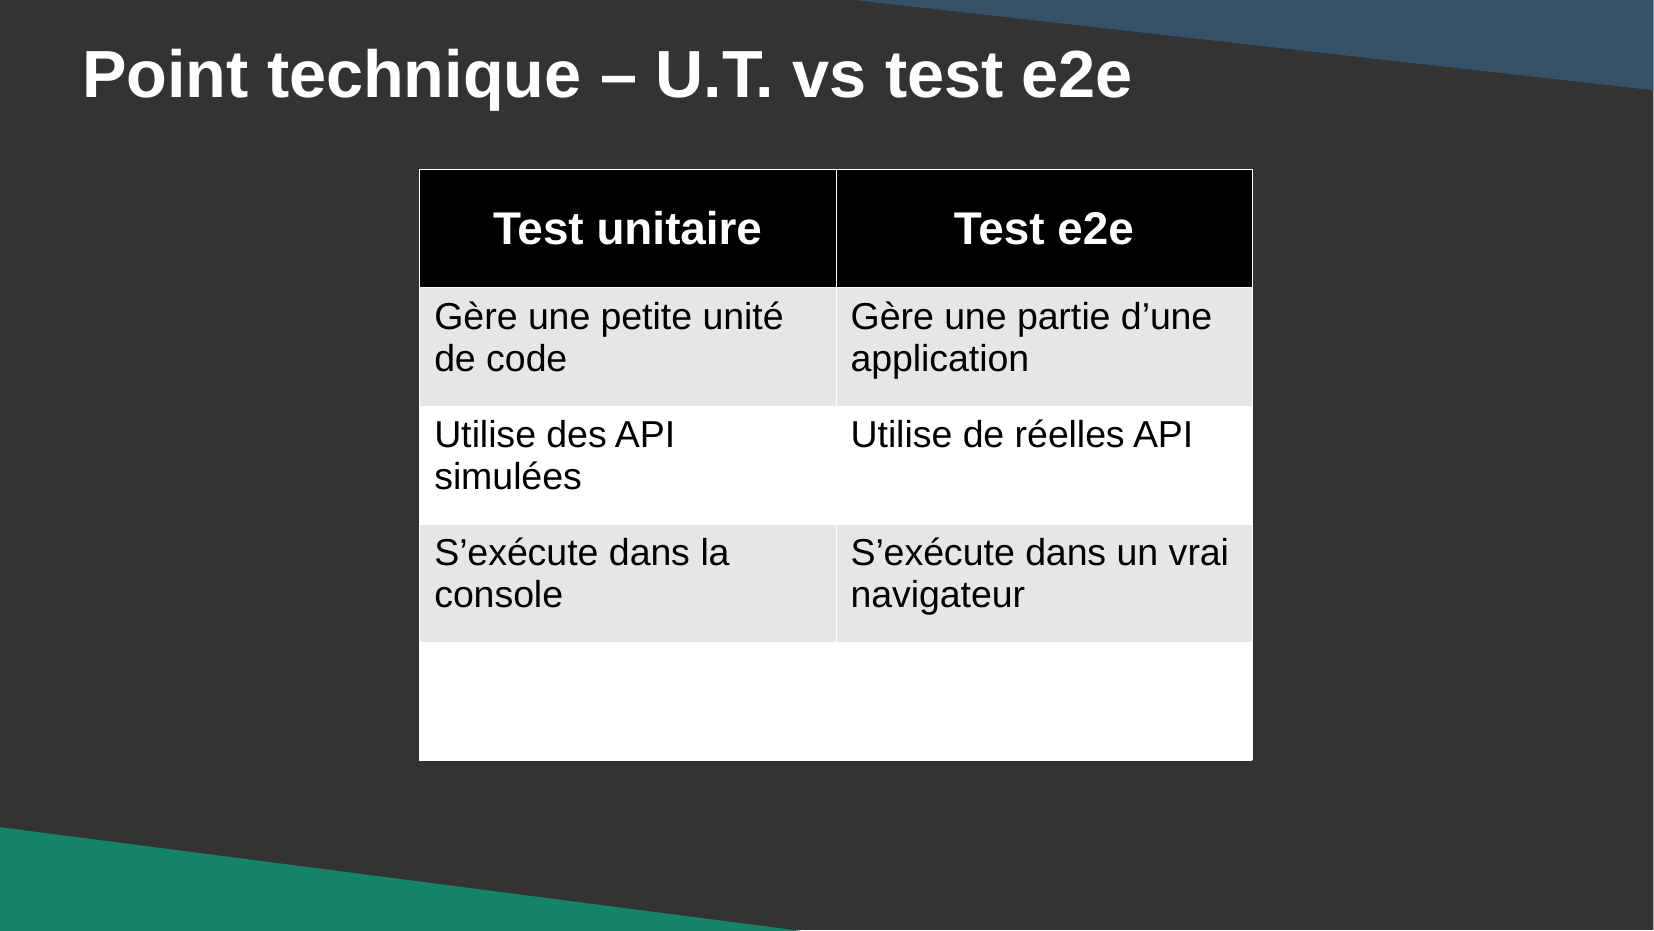

# Point technique – U.T. vs test e2e
| Test unitaire | Test e2e |
| --- | --- |
| Gère une petite unité de code | Gère une partie d’une application |
| Utilise des API simulées | Utilise de réelles API |
| S’exécute dans la console | S’exécute dans un vrai navigateur |
| | |